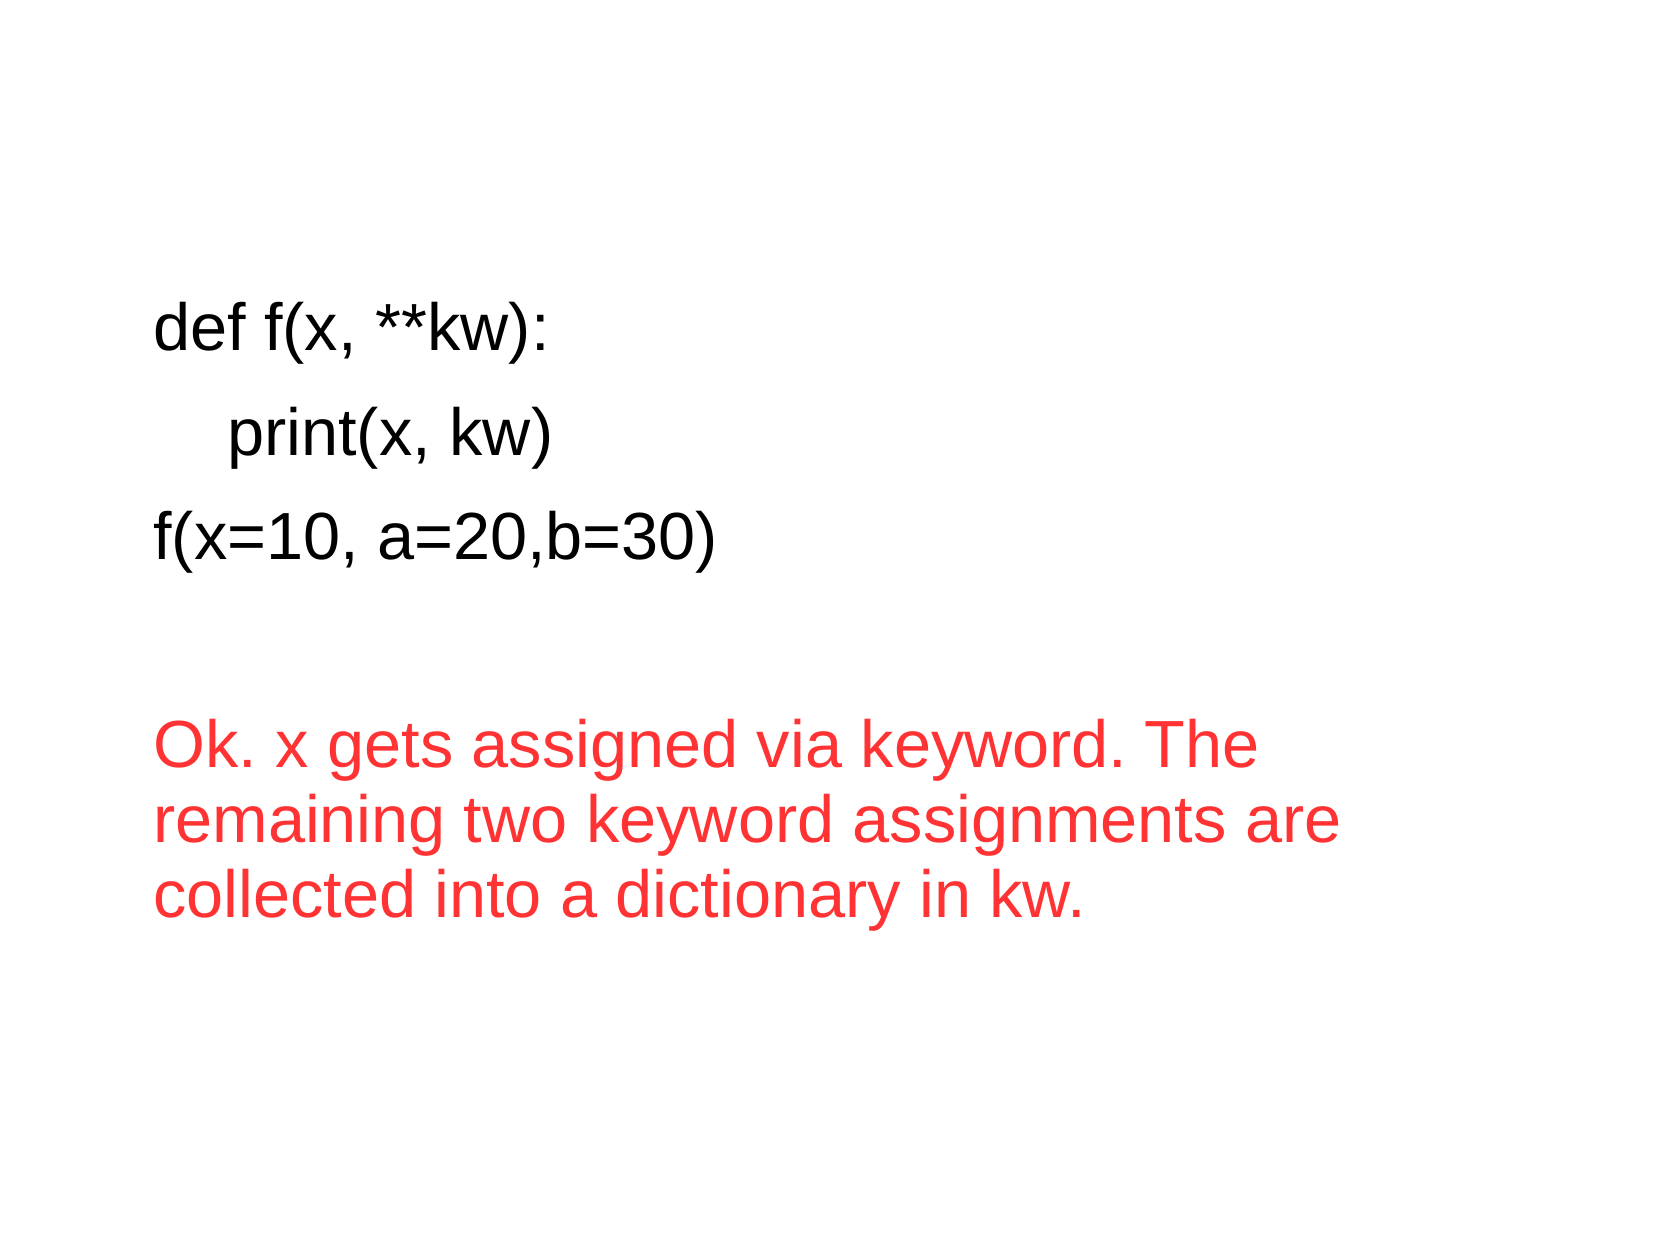

#
def f(x, **kw):
 print(x, kw)
f(x=10, a=20,b=30)
Ok. x gets assigned via keyword. The remaining two keyword assignments are collected into a dictionary in kw.